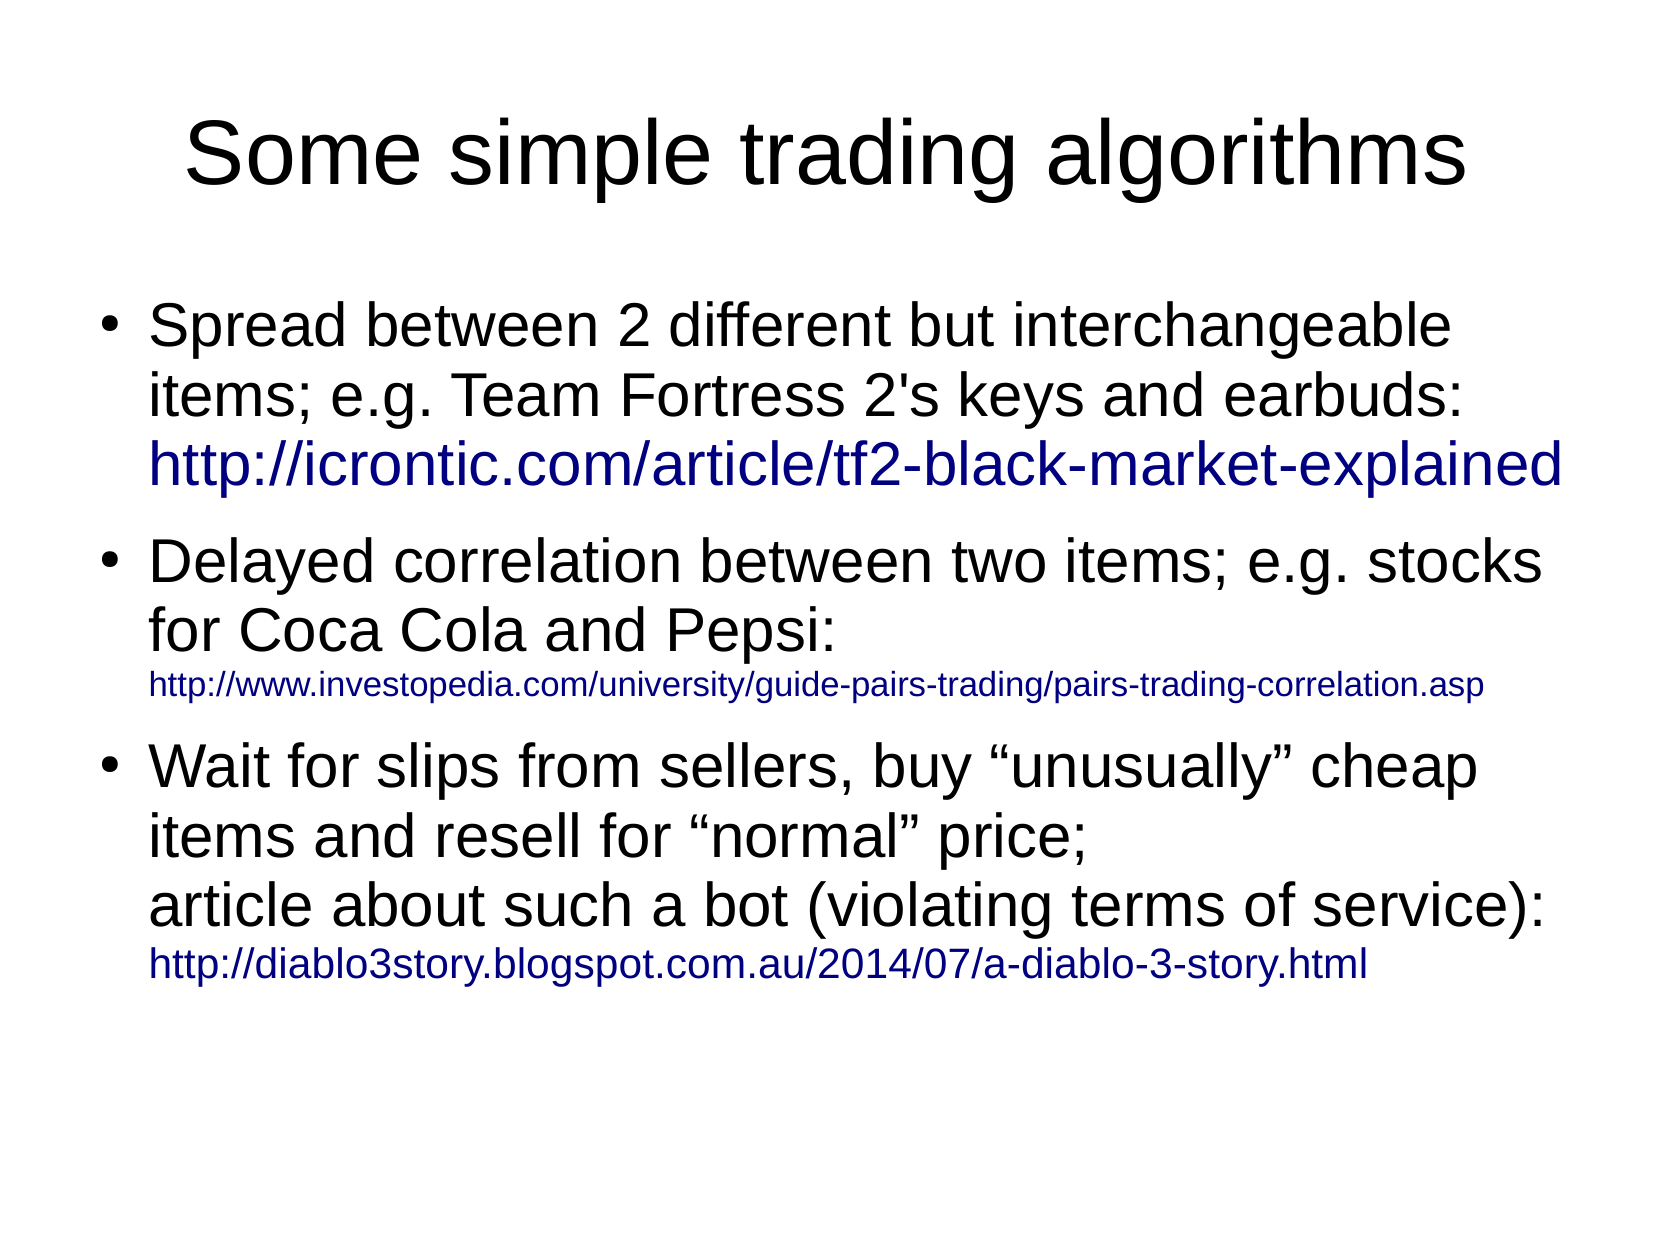

# Some simple trading algorithms
Spread between 2 different but interchangeable items; e.g. Team Fortress 2's keys and earbuds: http://icrontic.com/article/tf2-black-market-explained
Delayed correlation between two items; e.g. stocks for Coca Cola and Pepsi: http://www.investopedia.com/university/guide-pairs-trading/pairs-trading-correlation.asp
Wait for slips from sellers, buy “unusually” cheap items and resell for “normal” price;
article about such a bot (violating terms of service): http://diablo3story.blogspot.com.au/2014/07/a-diablo-3-story.html